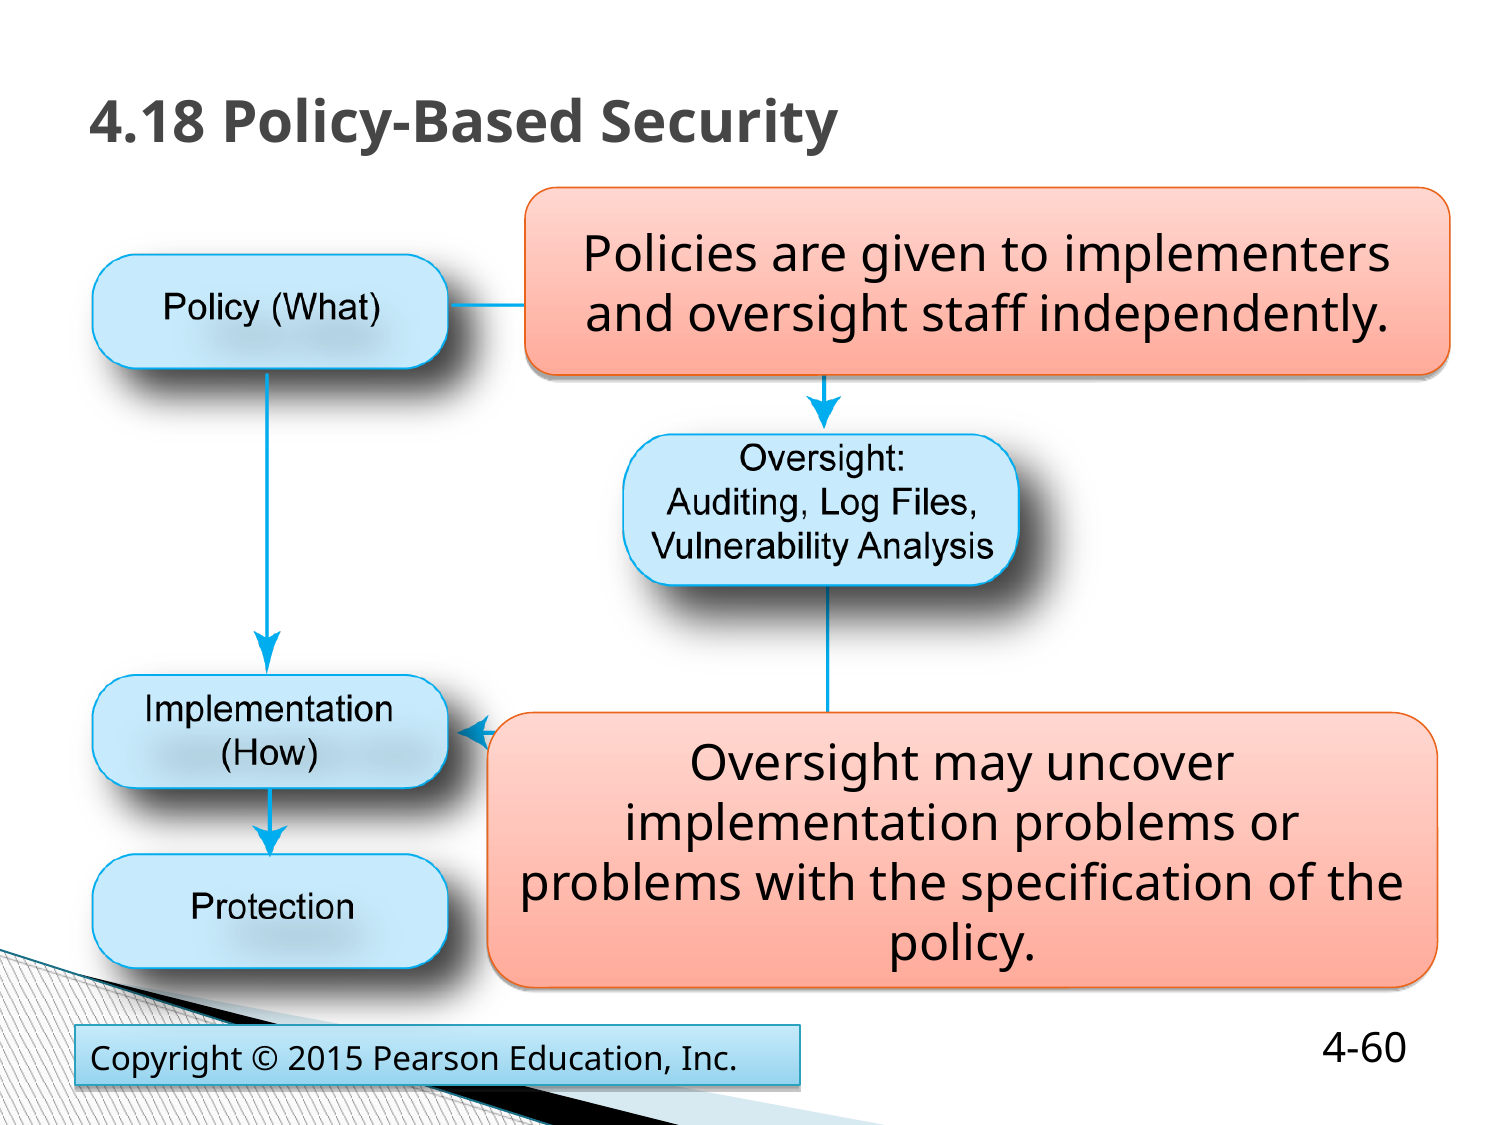

# 4.18 Policy-Based Security
Policies are given to implementers and oversight staff independently.
Oversight may uncover implementation problems or problems with the specification of the policy.
Copyright © 2015 Pearson Education, Inc.